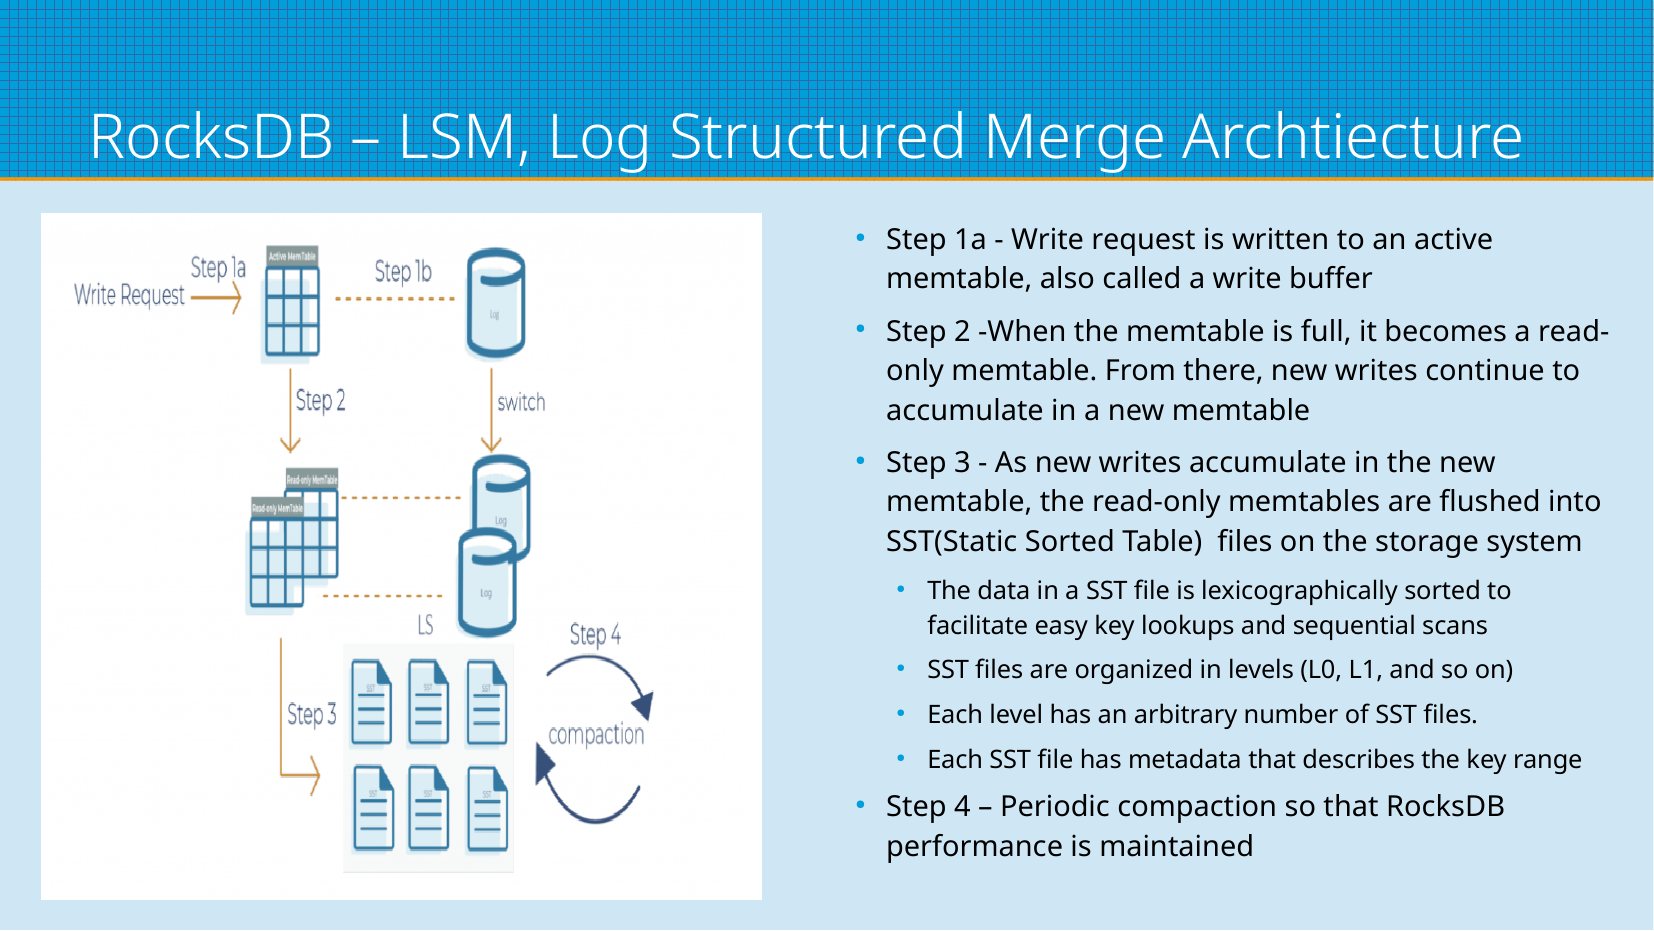

# RocksDB – LSM, Log Structured Merge Archtiecture
Step 1a - Write request is written to an active memtable, also called a write buffer
Step 2 -When the memtable is full, it becomes a read-only memtable. From there, new writes continue to accumulate in a new memtable
Step 3 - As new writes accumulate in the new memtable, the read-only memtables are flushed into SST(Static Sorted Table) files on the storage system
The data in a SST file is lexicographically sorted to facilitate easy key lookups and sequential scans
SST files are organized in levels (L0, L1, and so on)
Each level has an arbitrary number of SST files.
Each SST file has metadata that describes the key range
Step 4 – Periodic compaction so that RocksDB performance is maintained